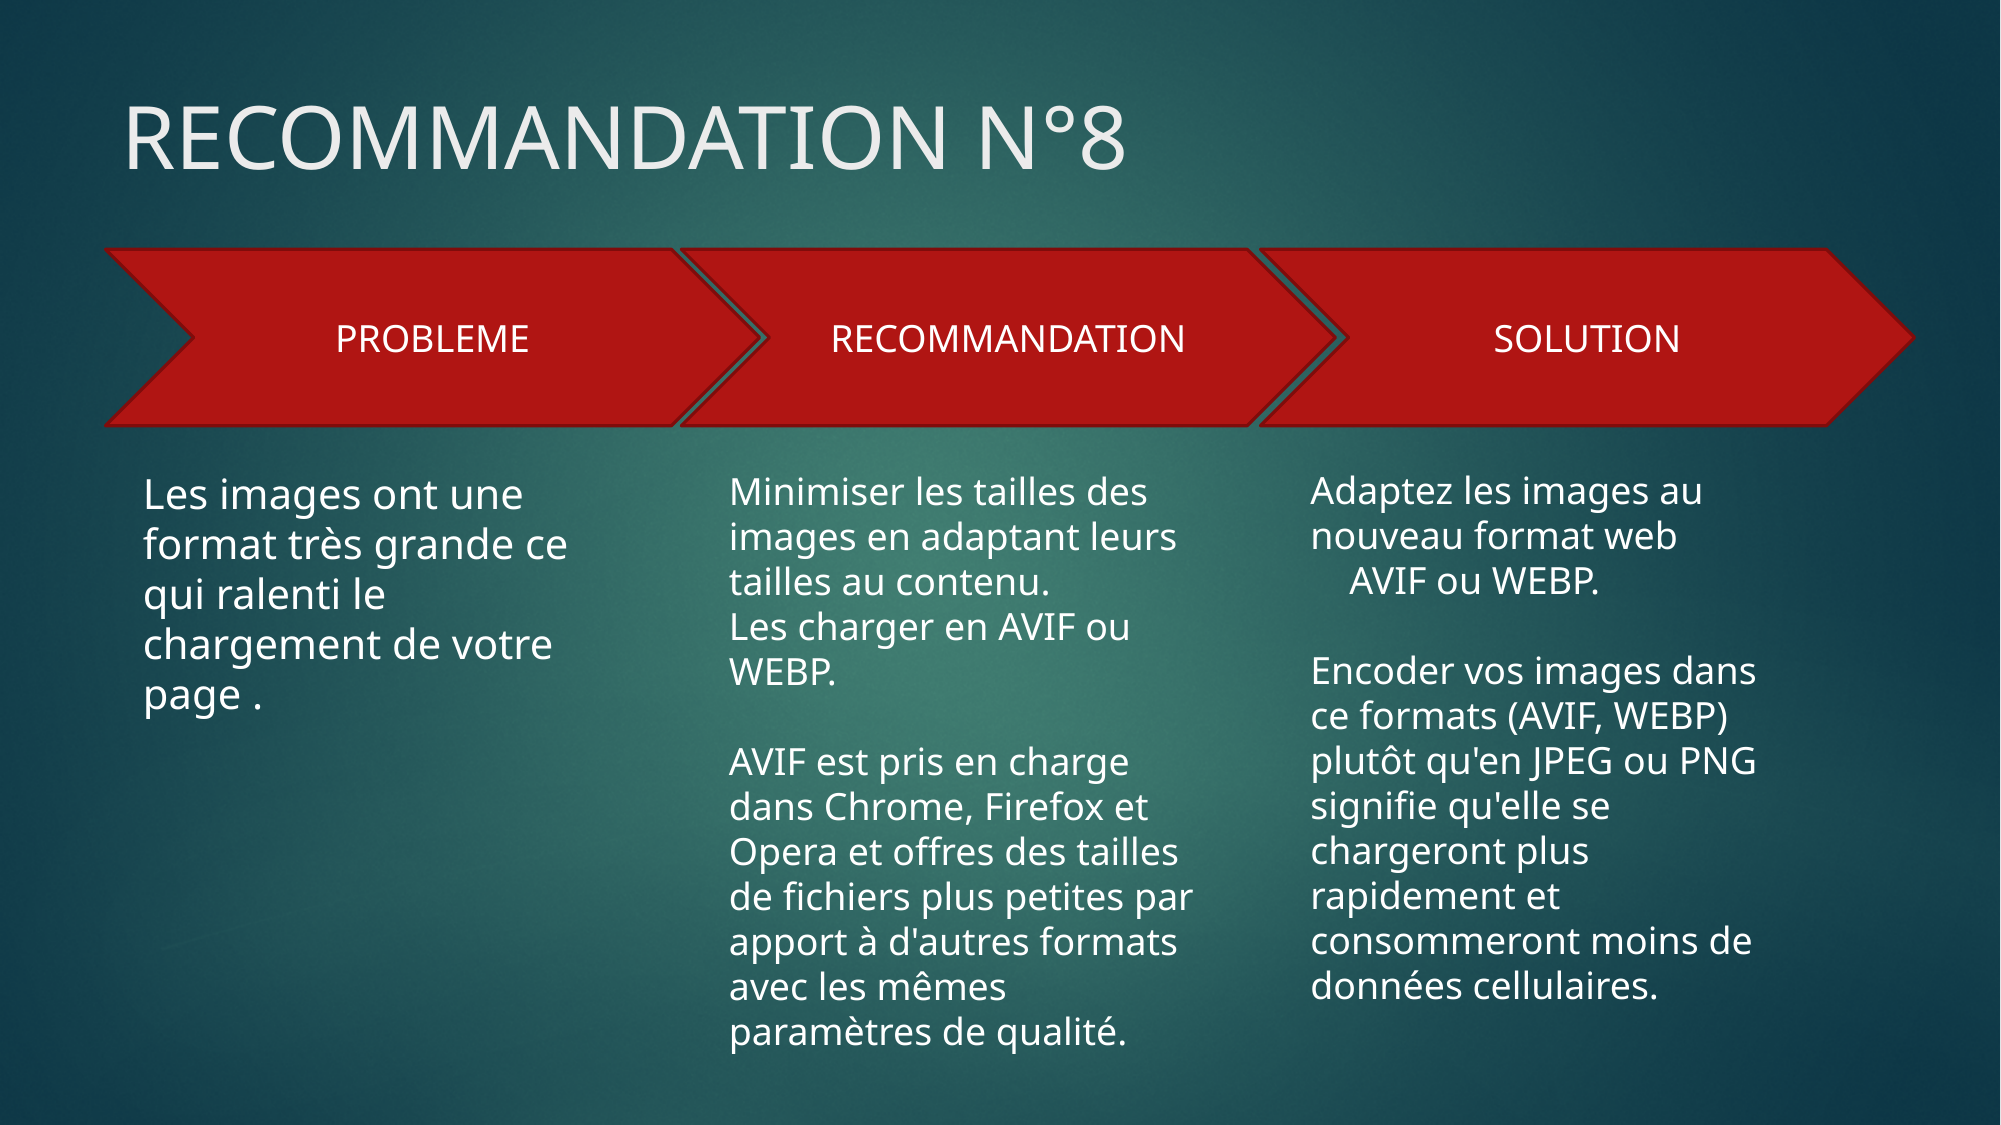

# RECOMMANDATION N°8
PROBLEME
RECOMMANDATION
SOLUTION
Adaptez les images au nouveau format web
    AVIF ou WEBP.
Encoder vos images dans ce formats (AVIF, WEBP) plutôt qu'en JPEG ou PNG signifie qu'elle se chargeront plus rapidement et consommeront moins de données cellulaires.
Les images ont une format très grande ce qui ralenti le chargement de votre page .
Minimiser les tailles des images en adaptant leurs tailles au contenu.
Les charger en AVIF ou WEBP.
AVIF est pris en charge dans Chrome, Firefox et Opera et offres des tailles de fichiers plus petites par apport à d'autres formats avec les mêmes paramètres de qualité.